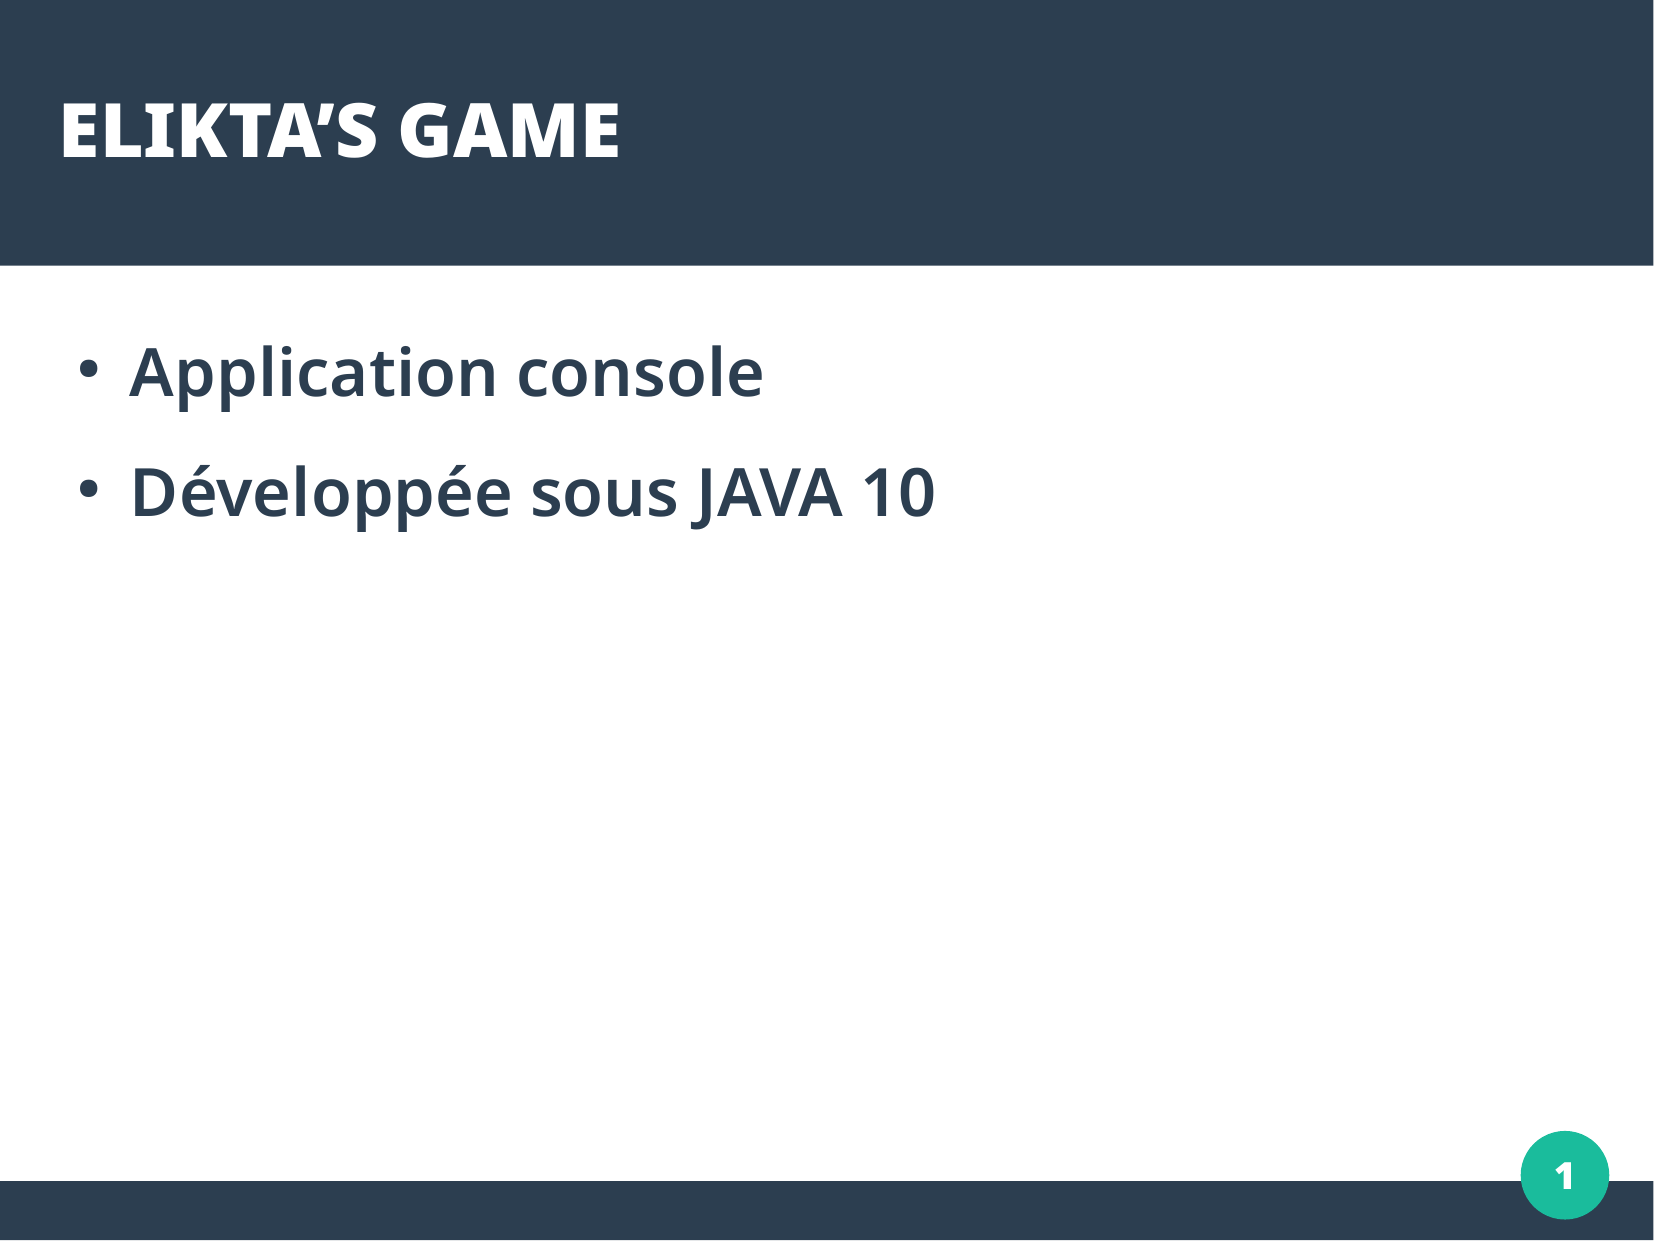

# ELIKTA’S GAME
Application console
Développée sous JAVA 10
1